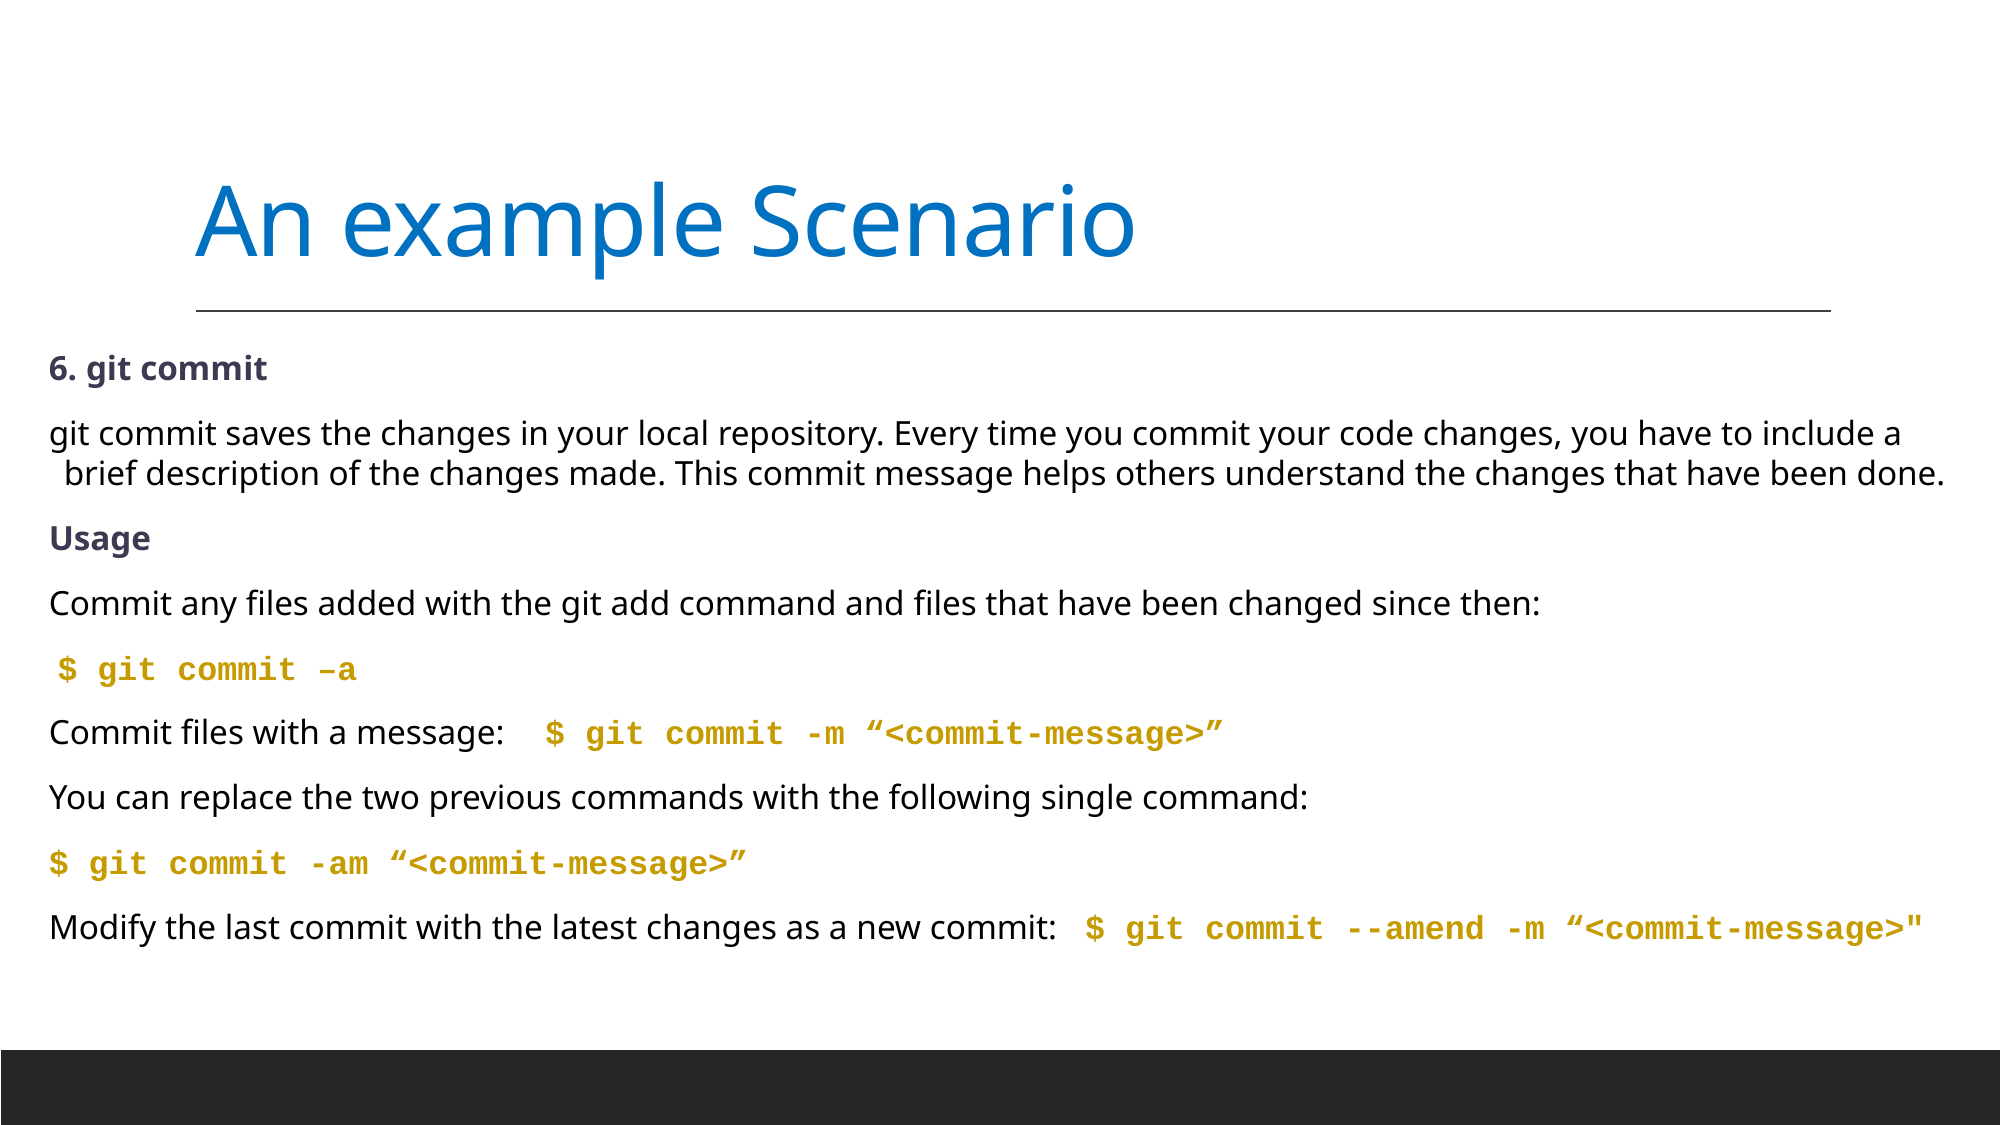

# An example Scenario
6. git commit
git commit saves the changes in your local repository. Every time you commit your code changes, you have to include a brief description of the changes made. This commit message helps others understand the changes that have been done.
Usage
Commit any files added with the git add command and files that have been changed since then:
 $ git commit –a
Commit files with a message: $ git commit -m “<commit-message>”
You can replace the two previous commands with the following single command:
$ git commit -am “<commit-message>”
Modify the last commit with the latest changes as a new commit: $ git commit --amend -m “<commit-message>"